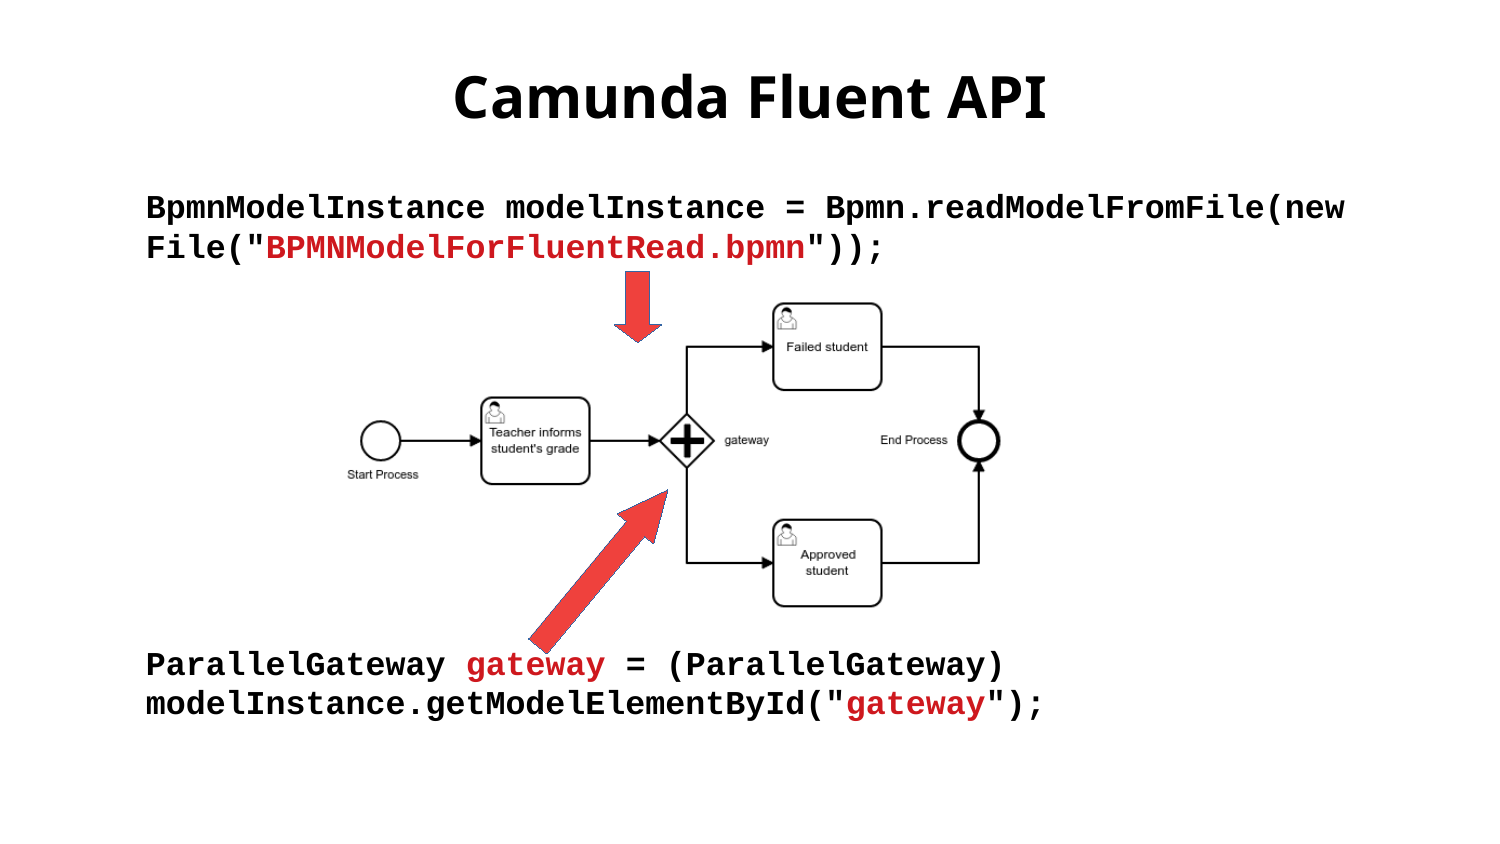

Camunda Fluent API
# BpmnModelInstance modelInstance = Bpmn.readModelFromFile(new File("BPMNModelForFluentRead.bpmn"));
ParallelGateway gateway = (ParallelGateway) modelInstance.getModelElementById("gateway");